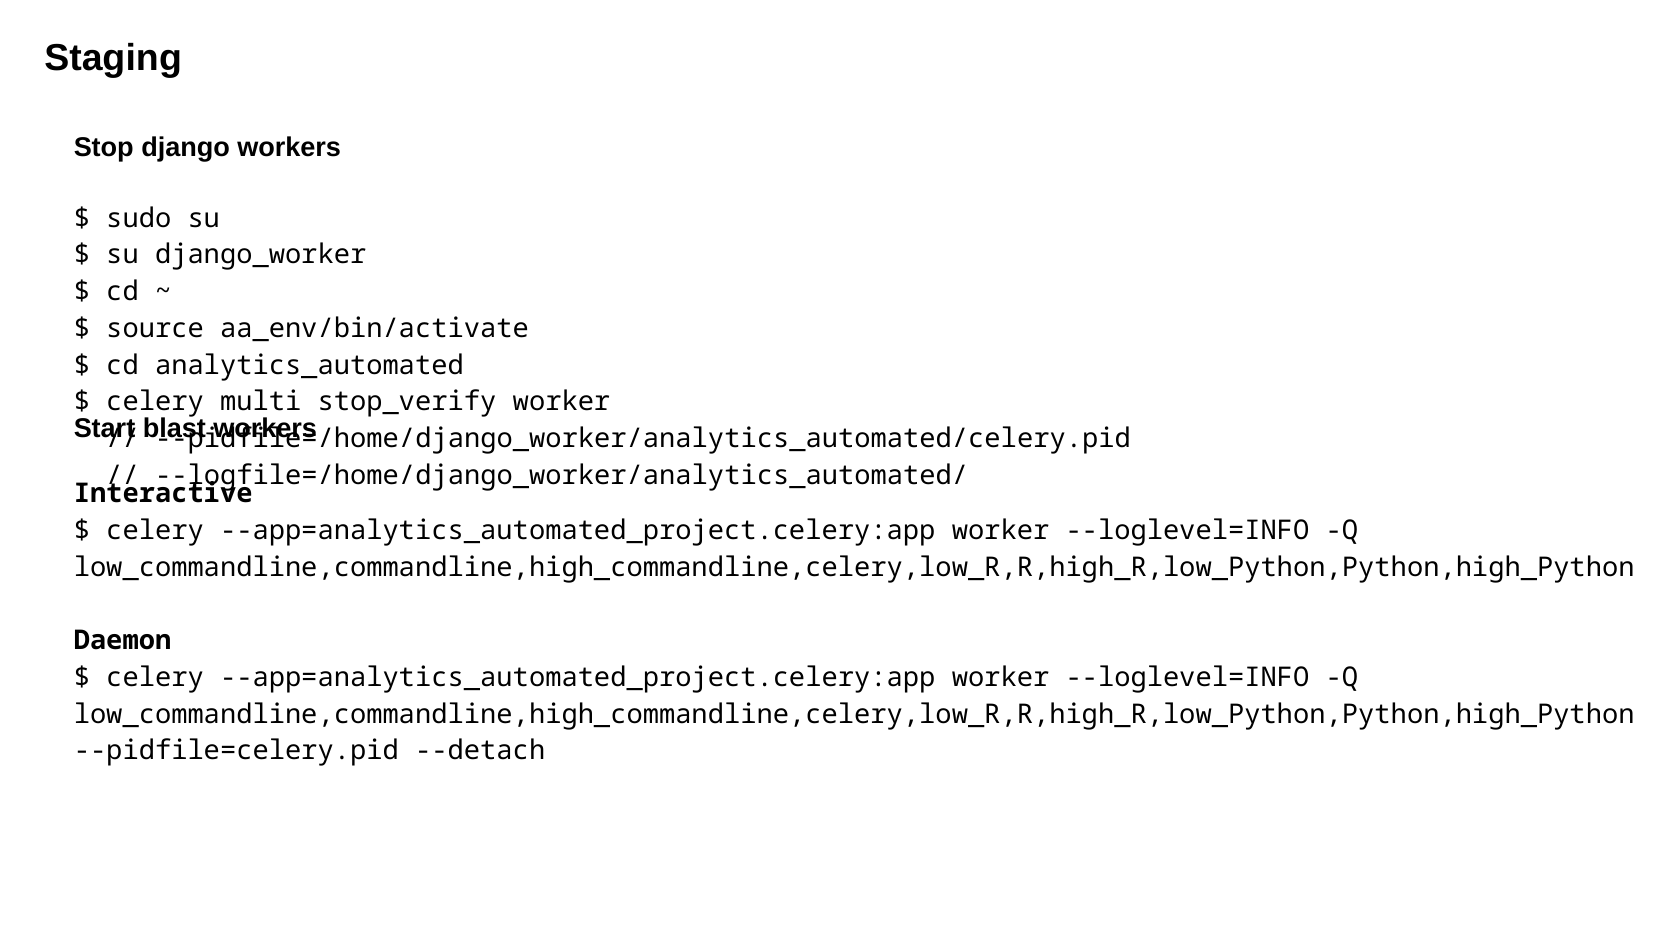

Staging
Stop django workers
$ sudo su
$ su django_worker
$ cd ~
$ source aa_env/bin/activate
$ cd analytics_automated
$ celery multi stop_verify worker
 // --pidfile=/home/django_worker/analytics_automated/celery.pid
 // --logfile=/home/django_worker/analytics_automated/
Start blast workers
Interactive
$ celery --app=analytics_automated_project.celery:app worker --loglevel=INFO -Q low_commandline,commandline,high_commandline,celery,low_R,R,high_R,low_Python,Python,high_Python
Daemon
$ celery --app=analytics_automated_project.celery:app worker --loglevel=INFO -Q low_commandline,commandline,high_commandline,celery,low_R,R,high_R,low_Python,Python,high_Python--pidfile=celery.pid --detach